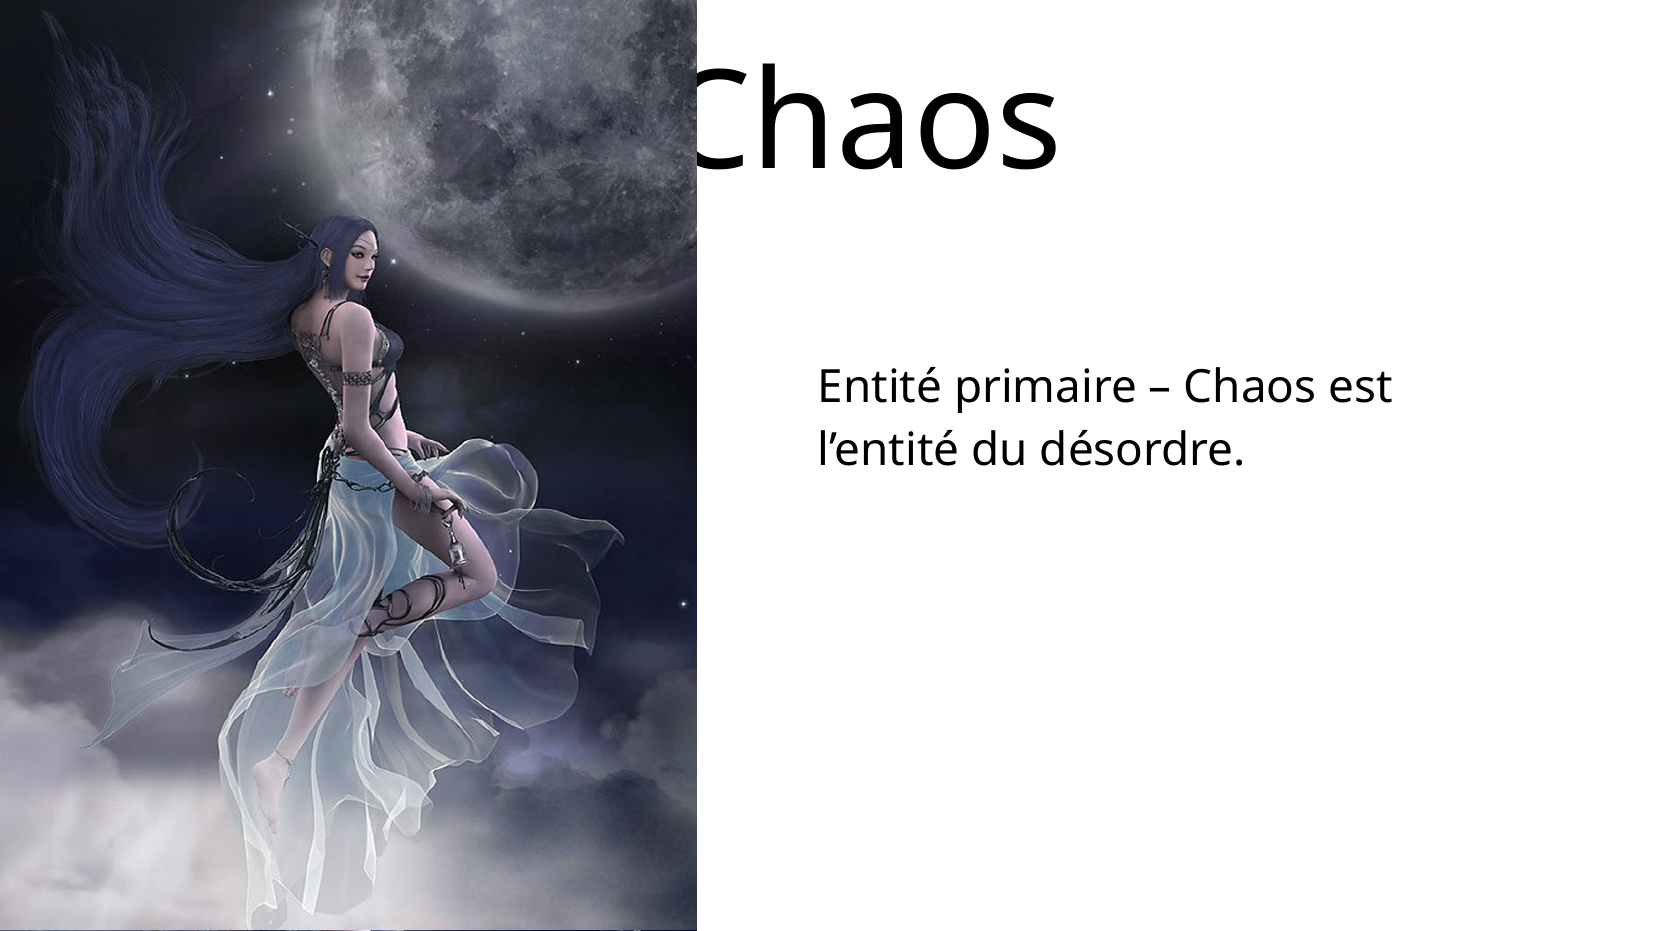

# Chaos
Entité primaire – Chaos est l’entité du désordre.